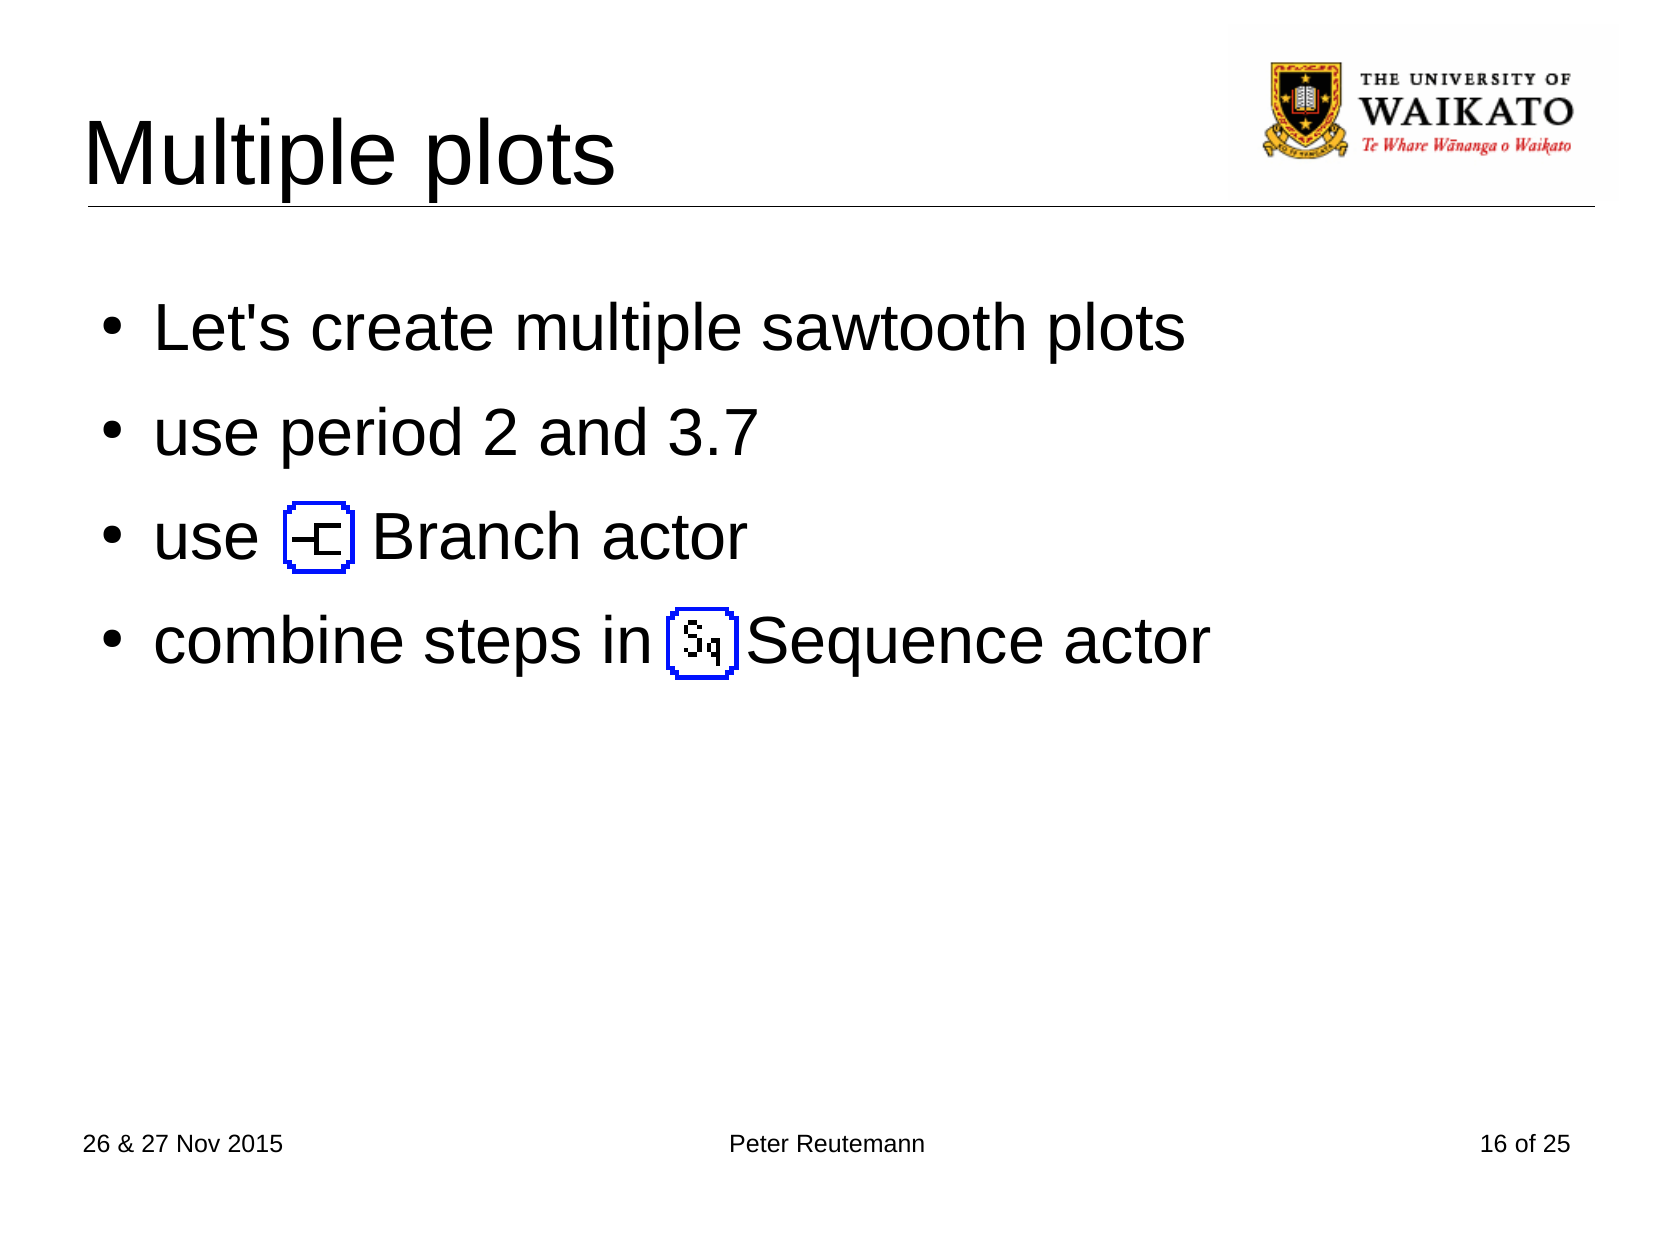

# Multiple plots
Let's create multiple sawtooth plots
use period 2 and 3.7
use Branch actor
combine steps in Sequence actor
26 & 27 Nov 2015
Peter Reutemann
16